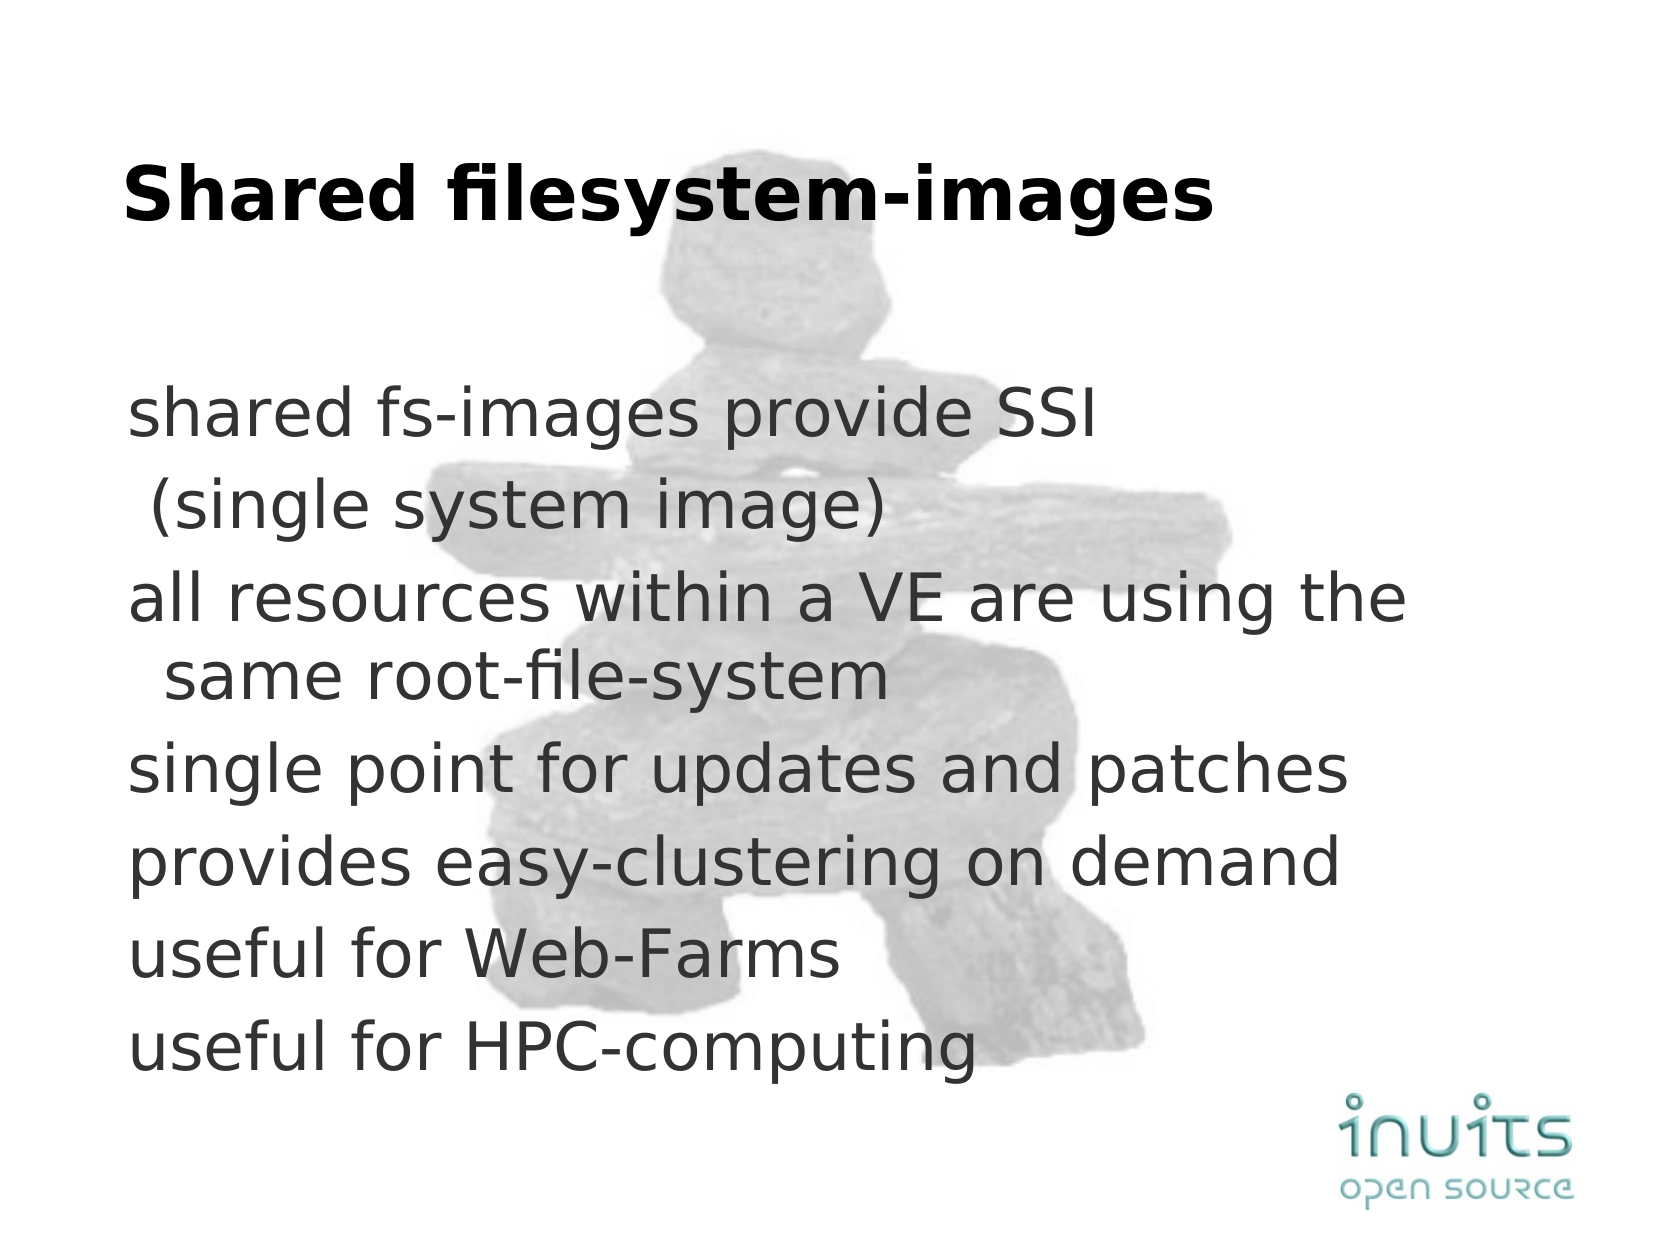

# Shared filesystem-images
shared fs-images provide SSI
 (single system image)
all resources within a VE are using the same root-file-system
single point for updates and patches
provides easy-clustering on demand
useful for Web-Farms
useful for HPC-computing